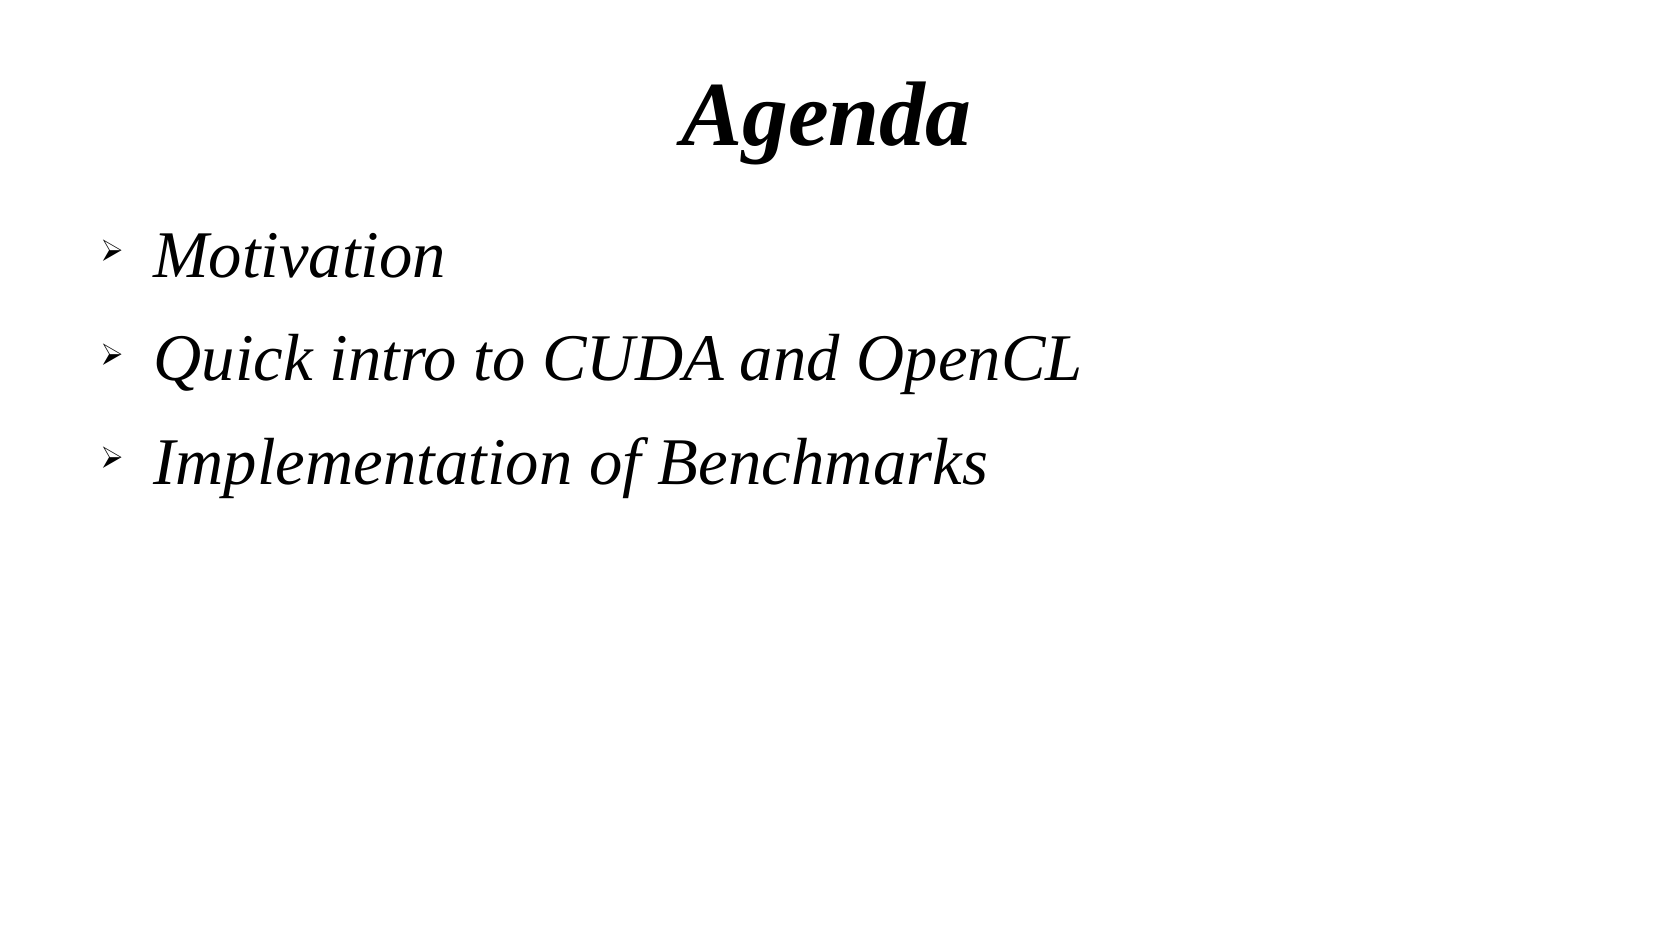

# Agenda
Motivation
Quick intro to CUDA and OpenCL
Implementation of Benchmarks